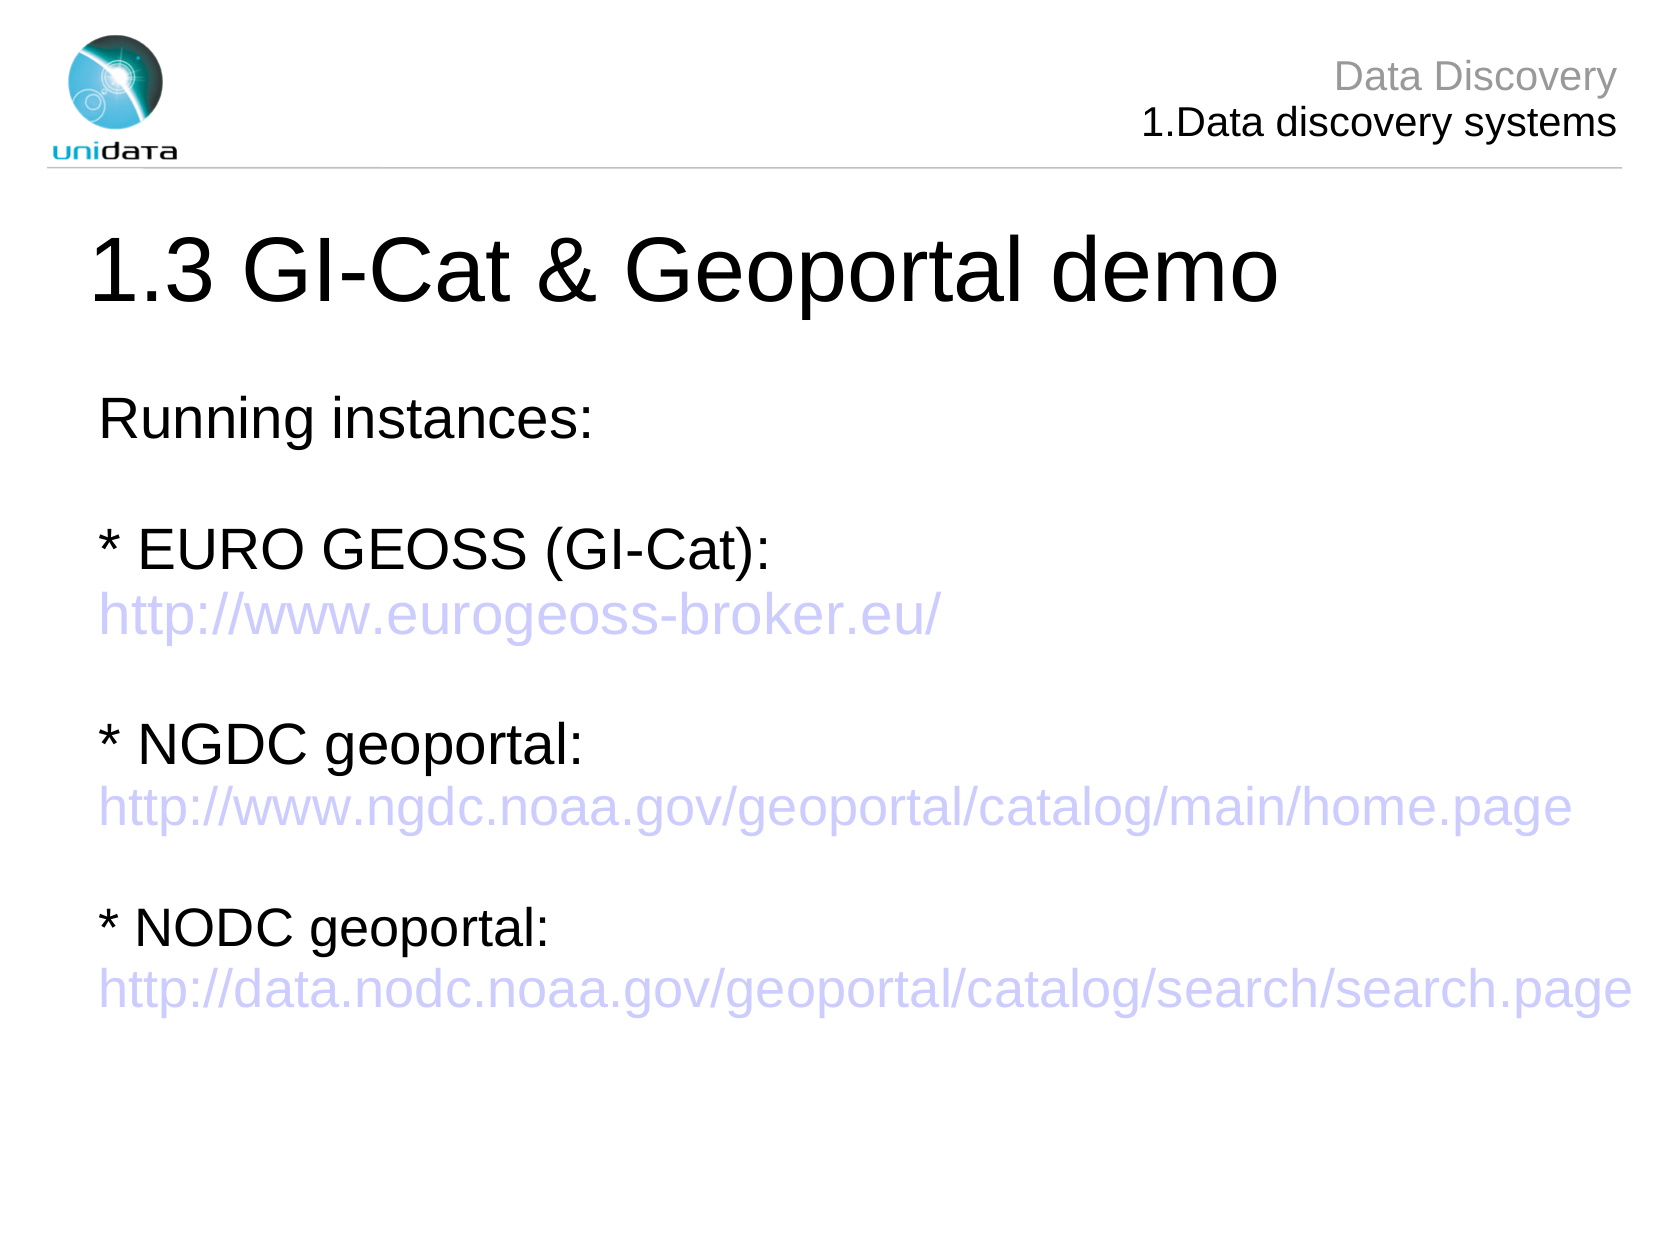

Data Discovery
1.Data discovery systems
# 1.3 GI-Cat & Geoportal demo
Running instances:
* EURO GEOSS (GI-Cat):
http://www.eurogeoss-broker.eu/
* NGDC geoportal:
http://www.ngdc.noaa.gov/geoportal/catalog/main/home.page
* NODC geoportal:
http://data.nodc.noaa.gov/geoportal/catalog/search/search.page